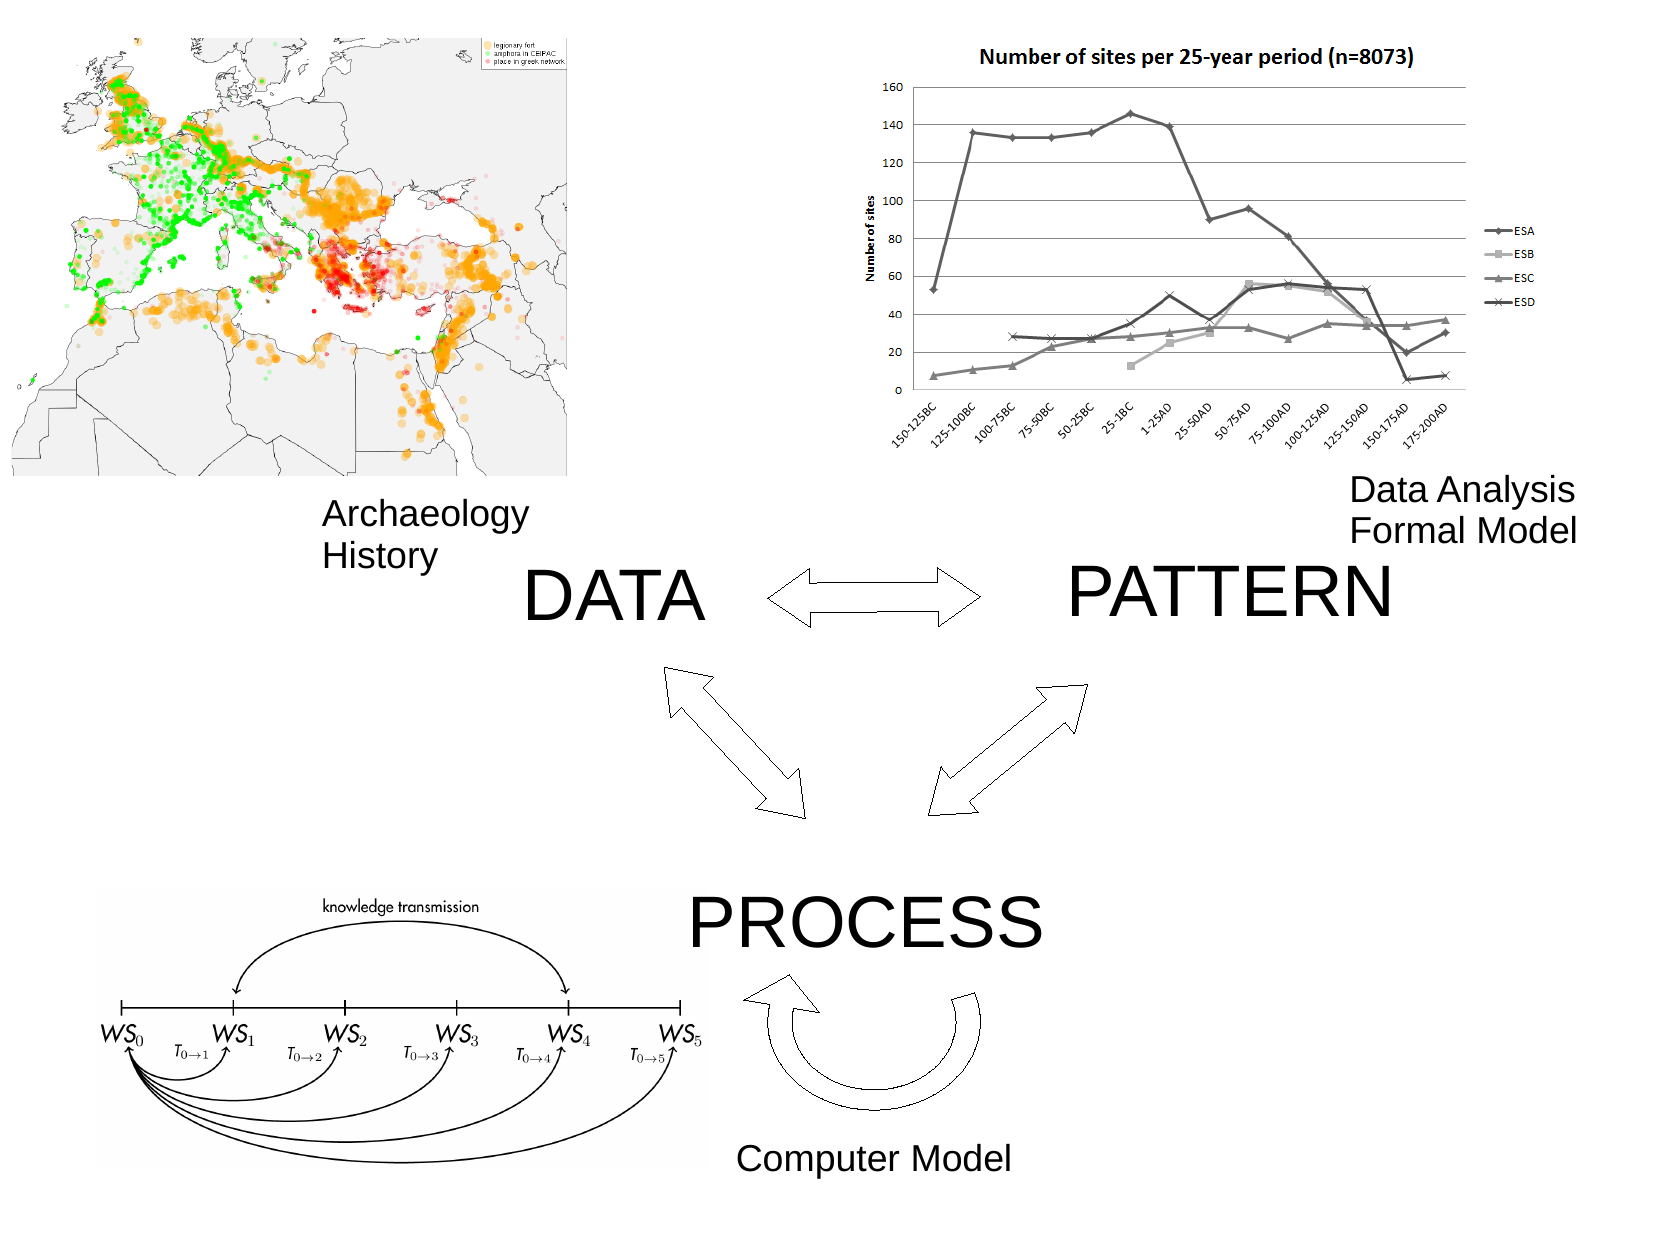

Data Analysis
Formal Model
Archaeology
History
PATTERN
DATA
PROCESS
Computer Model